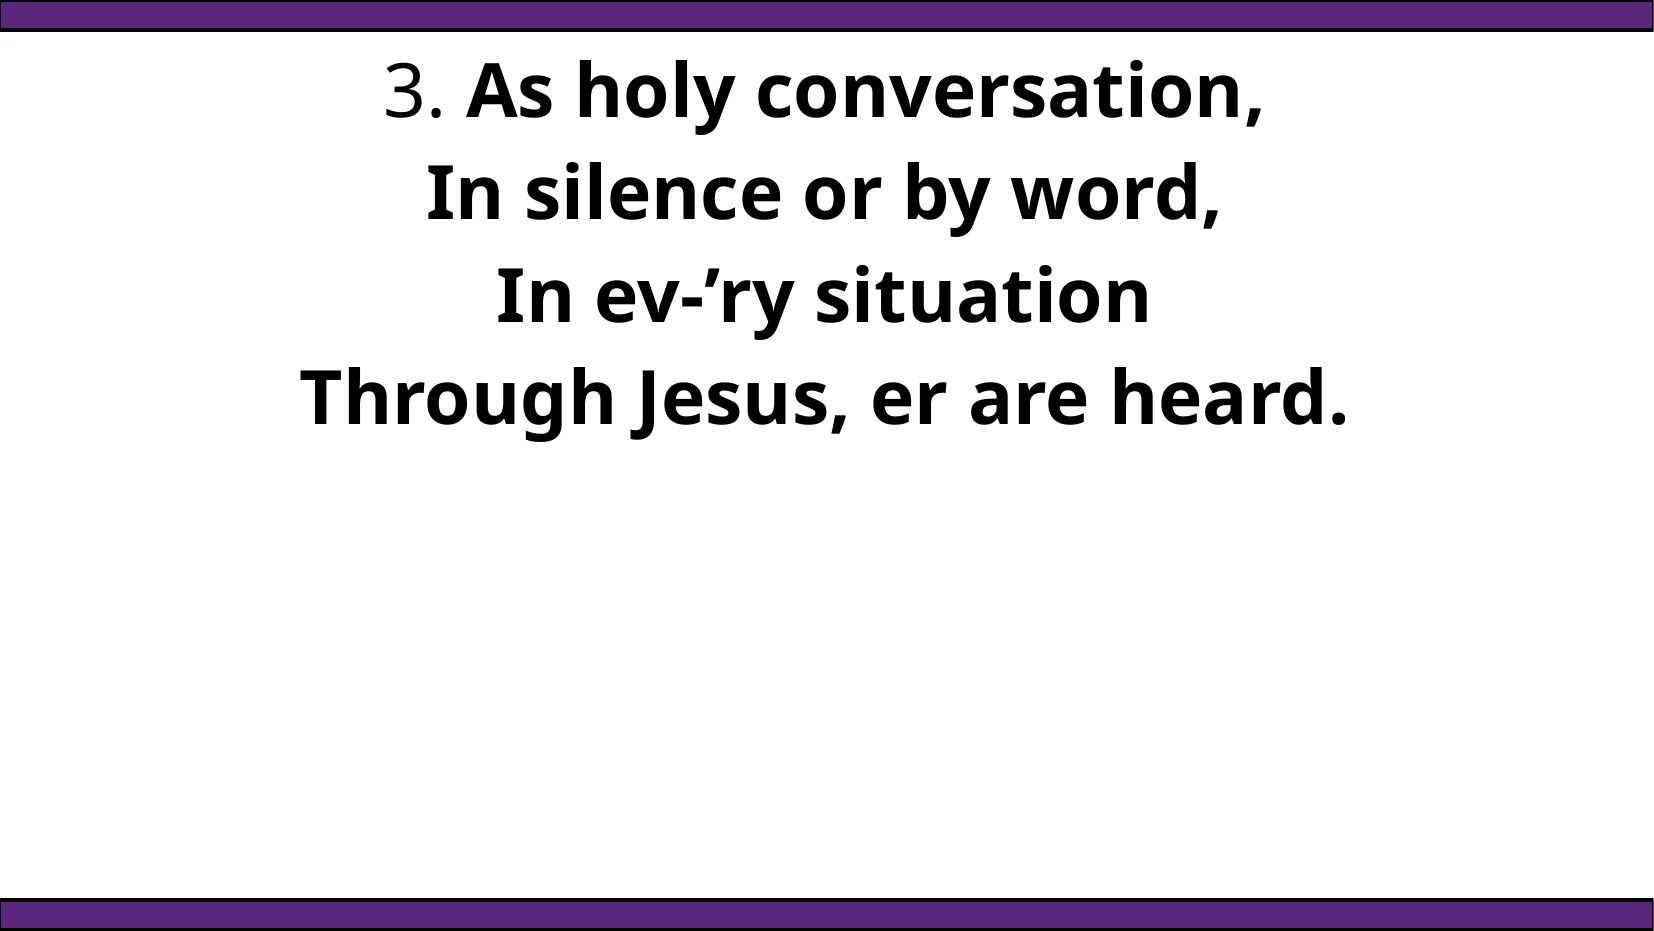

3. As holy conversation,
In silence or by word,
In ev-’ry situation
Through Jesus, er are heard.